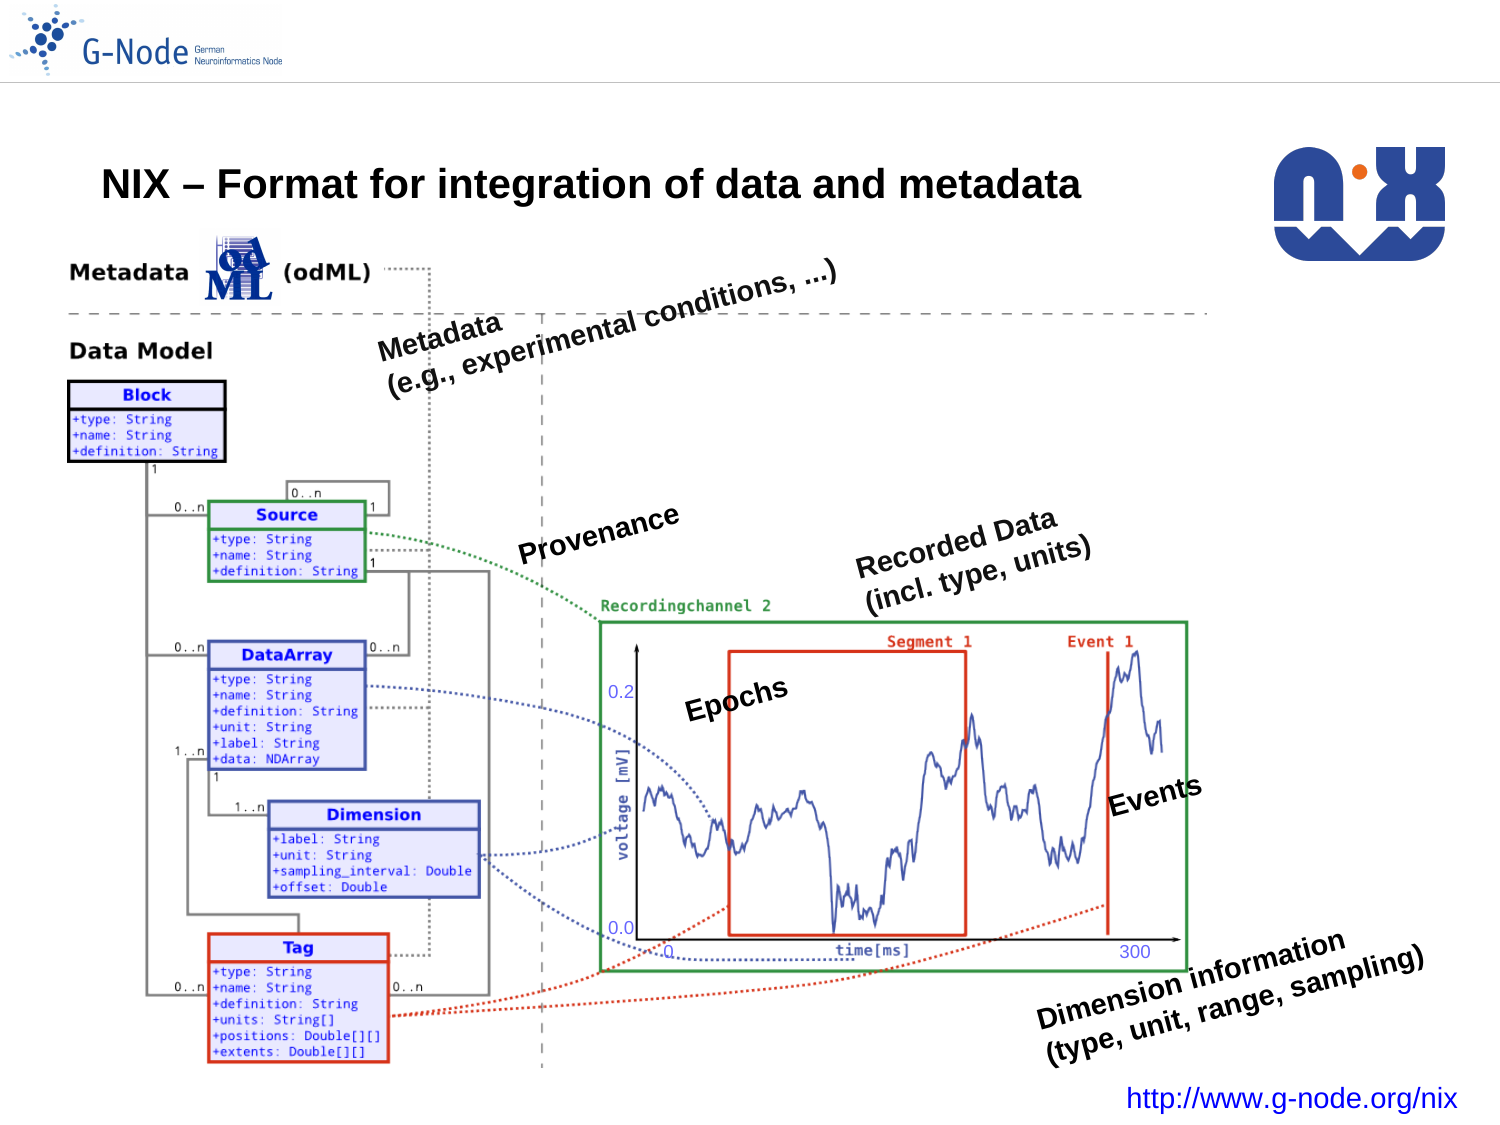

NIX – Format for integration of data and metadata
Metadata
(e.g., experimental conditions, ...)
Provenance
Recorded Data
(incl. type, units)
0.2
Epochs
Events
0.0
0
300
Dimension information
(type, unit, range, sampling)
http://www.g-node.org/nix